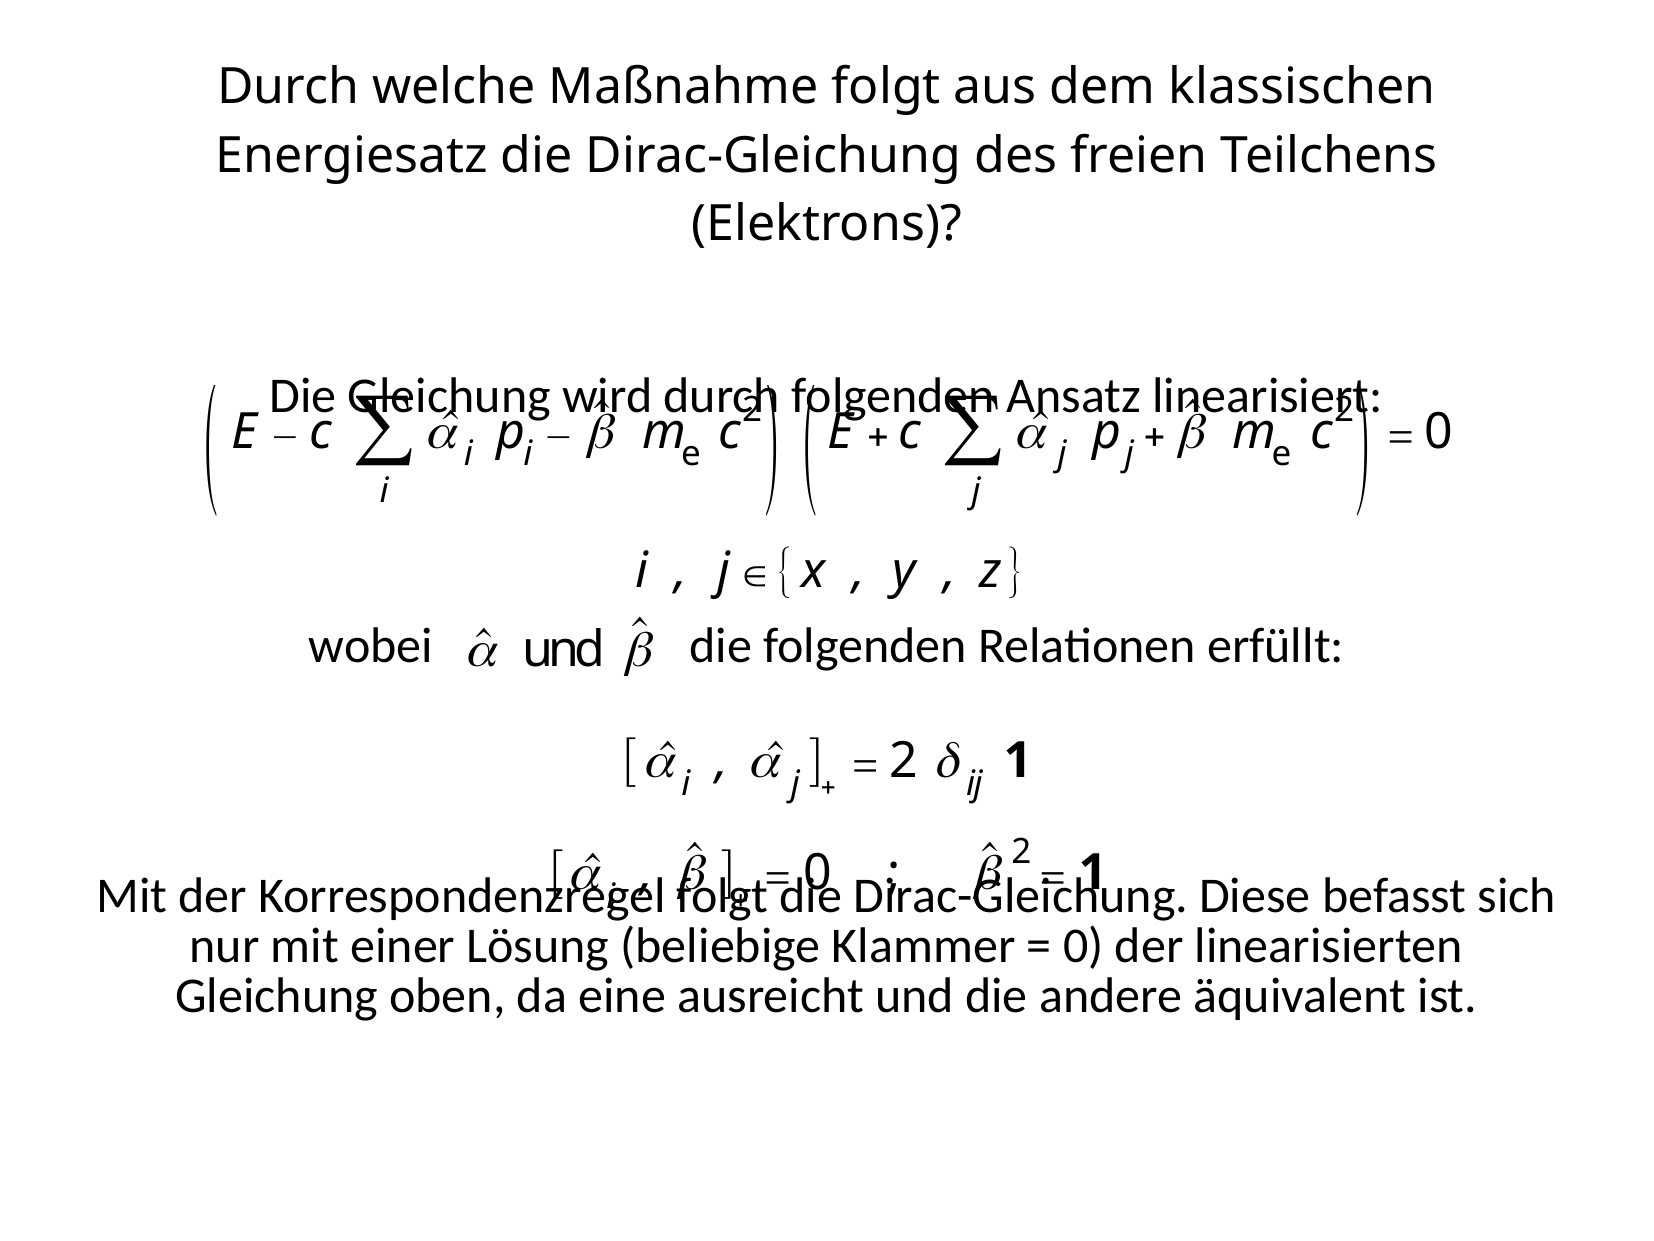

# Durch welche Maßnahme folgt aus dem klassischen Energiesatz die Dirac-Gleichung des freien Teilchens (Elektrons)?
Die Gleichung wird durch folgenden Ansatz linearisiert:
wobei 				 die folgenden Relationen erfüllt:
Mit der Korrespondenzregel folgt die Dirac-Gleichung. Diese befasst sich nur mit einer Lösung (beliebige Klammer = 0) der linearisierten Gleichung oben, da eine ausreicht und die andere äquivalent ist.